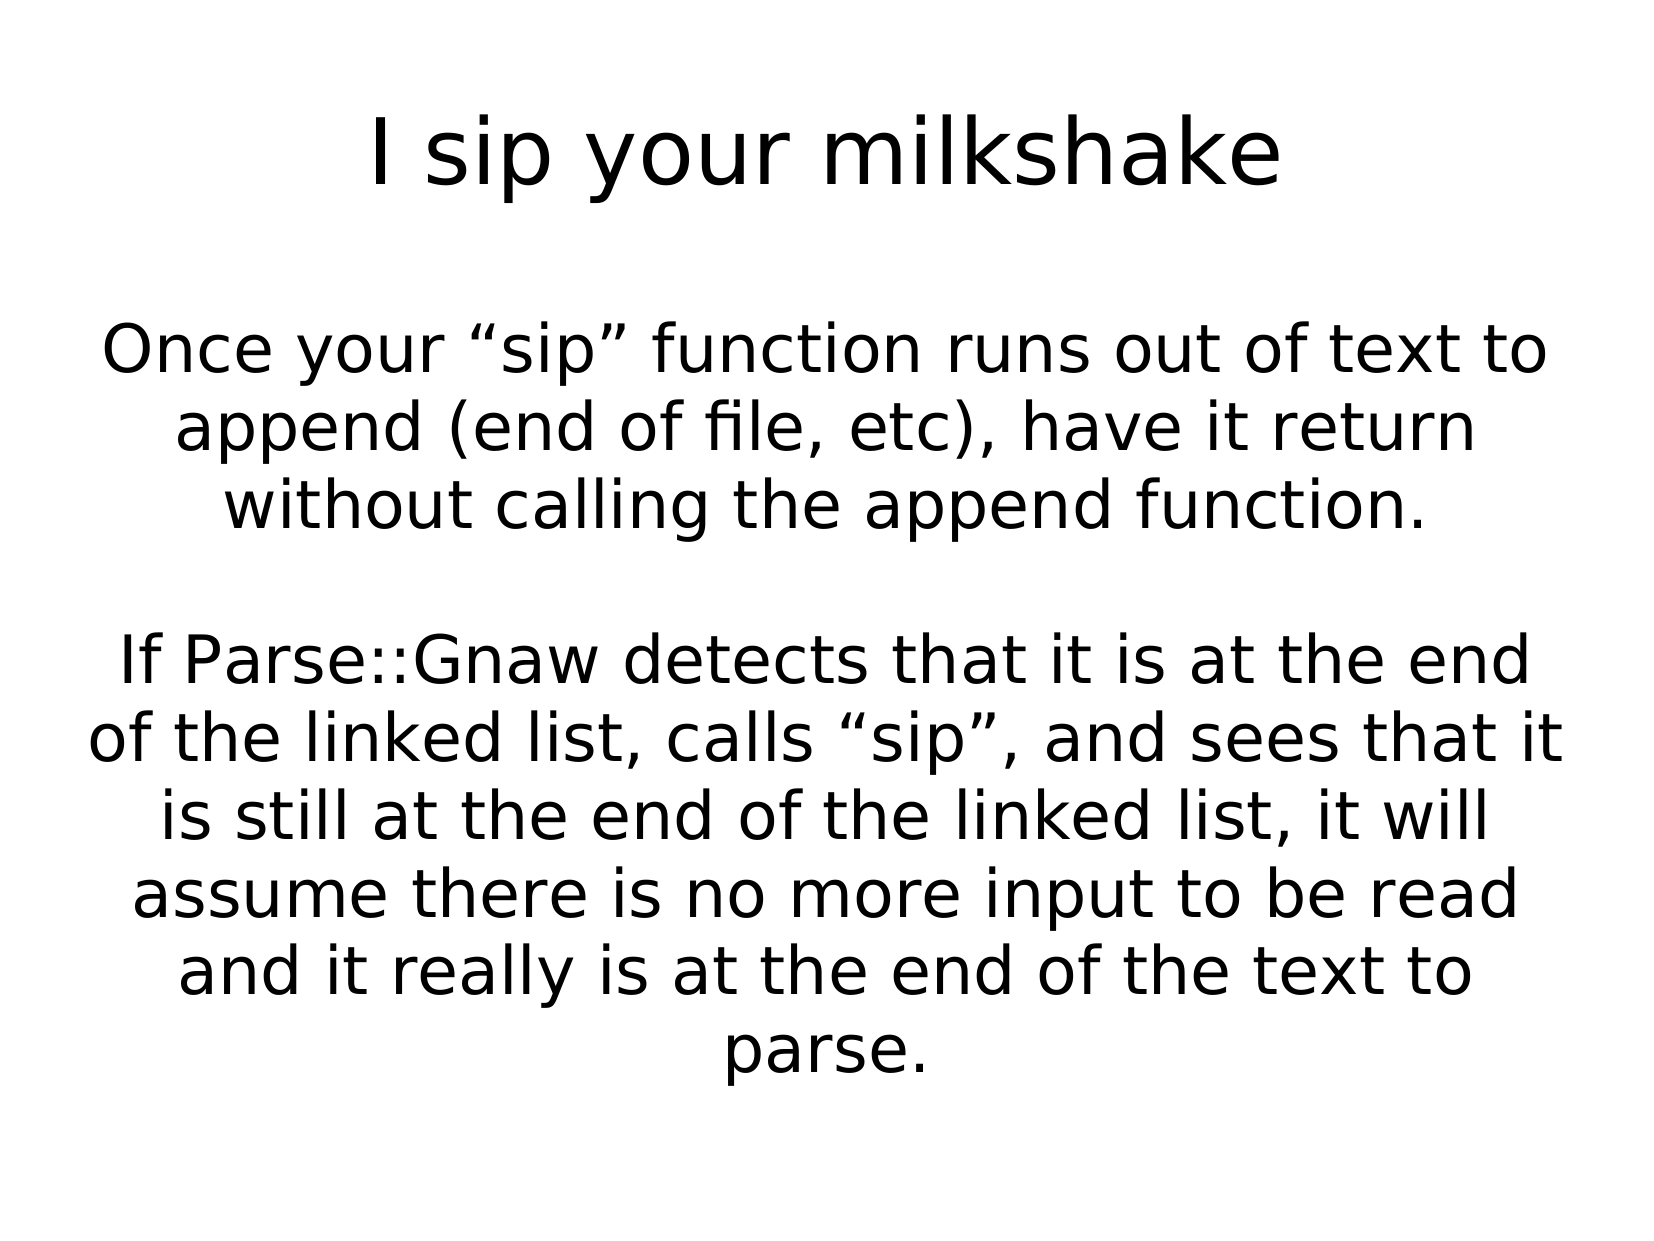

# I sip your milkshake
Once your “sip” function runs out of text to append (end of file, etc), have it return without calling the append function.
If Parse::Gnaw detects that it is at the end of the linked list, calls “sip”, and sees that it is still at the end of the linked list, it will assume there is no more input to be read and it really is at the end of the text to parse.